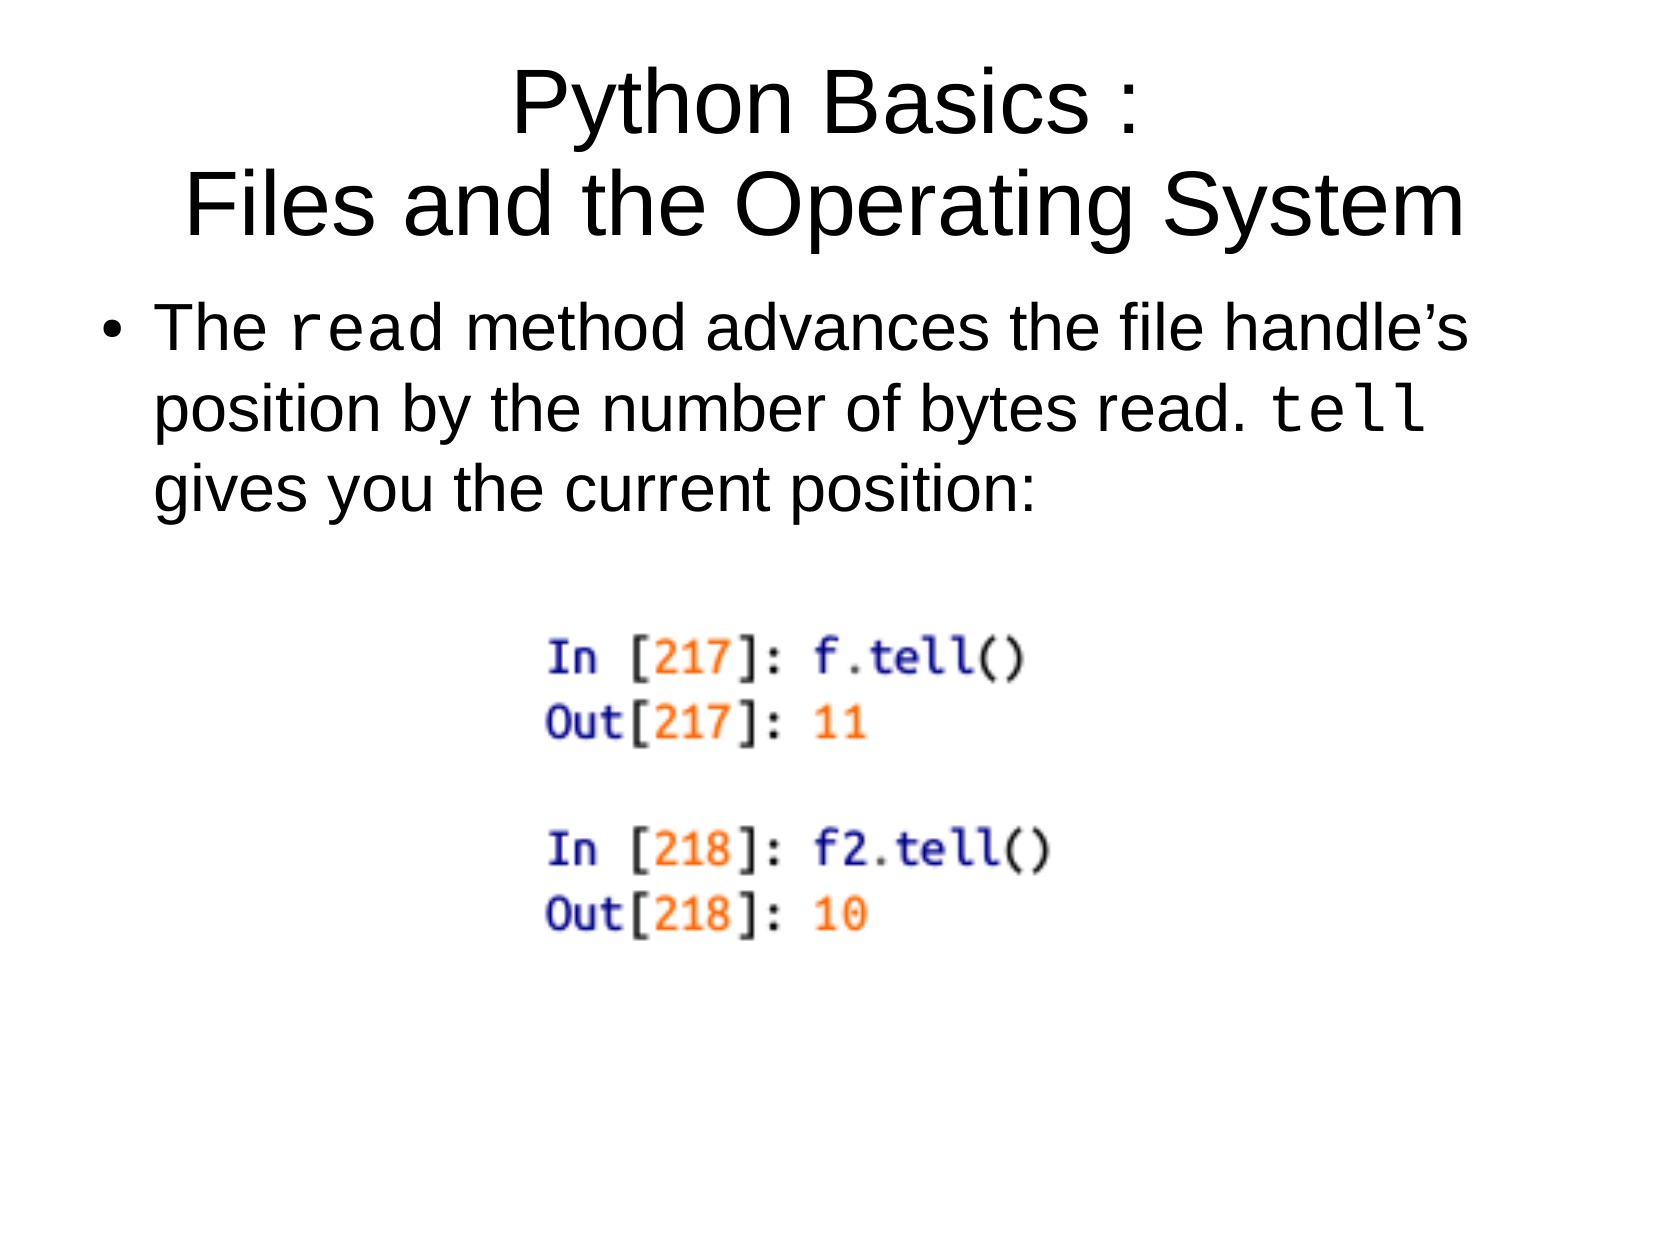

# Python Basics : Files and the Operating System
The read method advances the file handle’s position by the number of bytes read. tell gives you the current position: